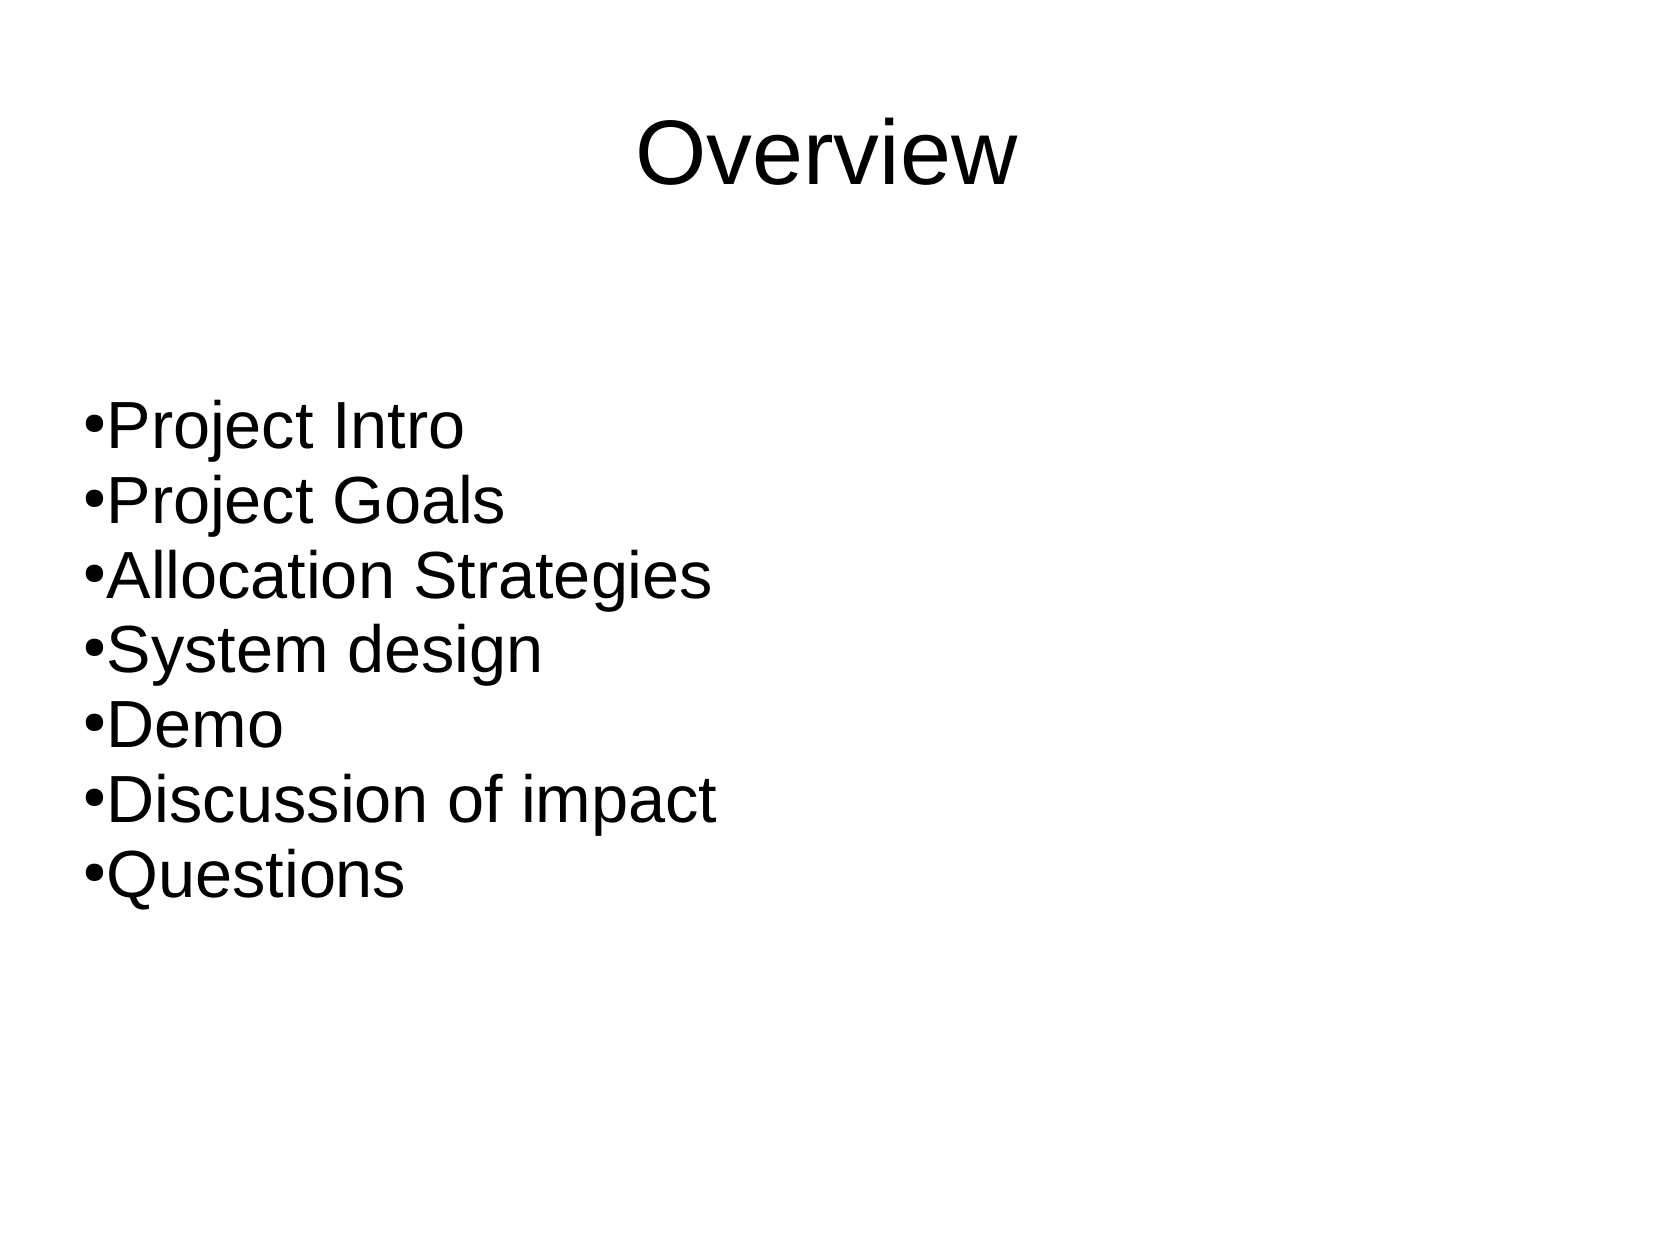

# Overview
Project Intro
Project Goals
Allocation Strategies
System design
Demo
Discussion of impact
Questions